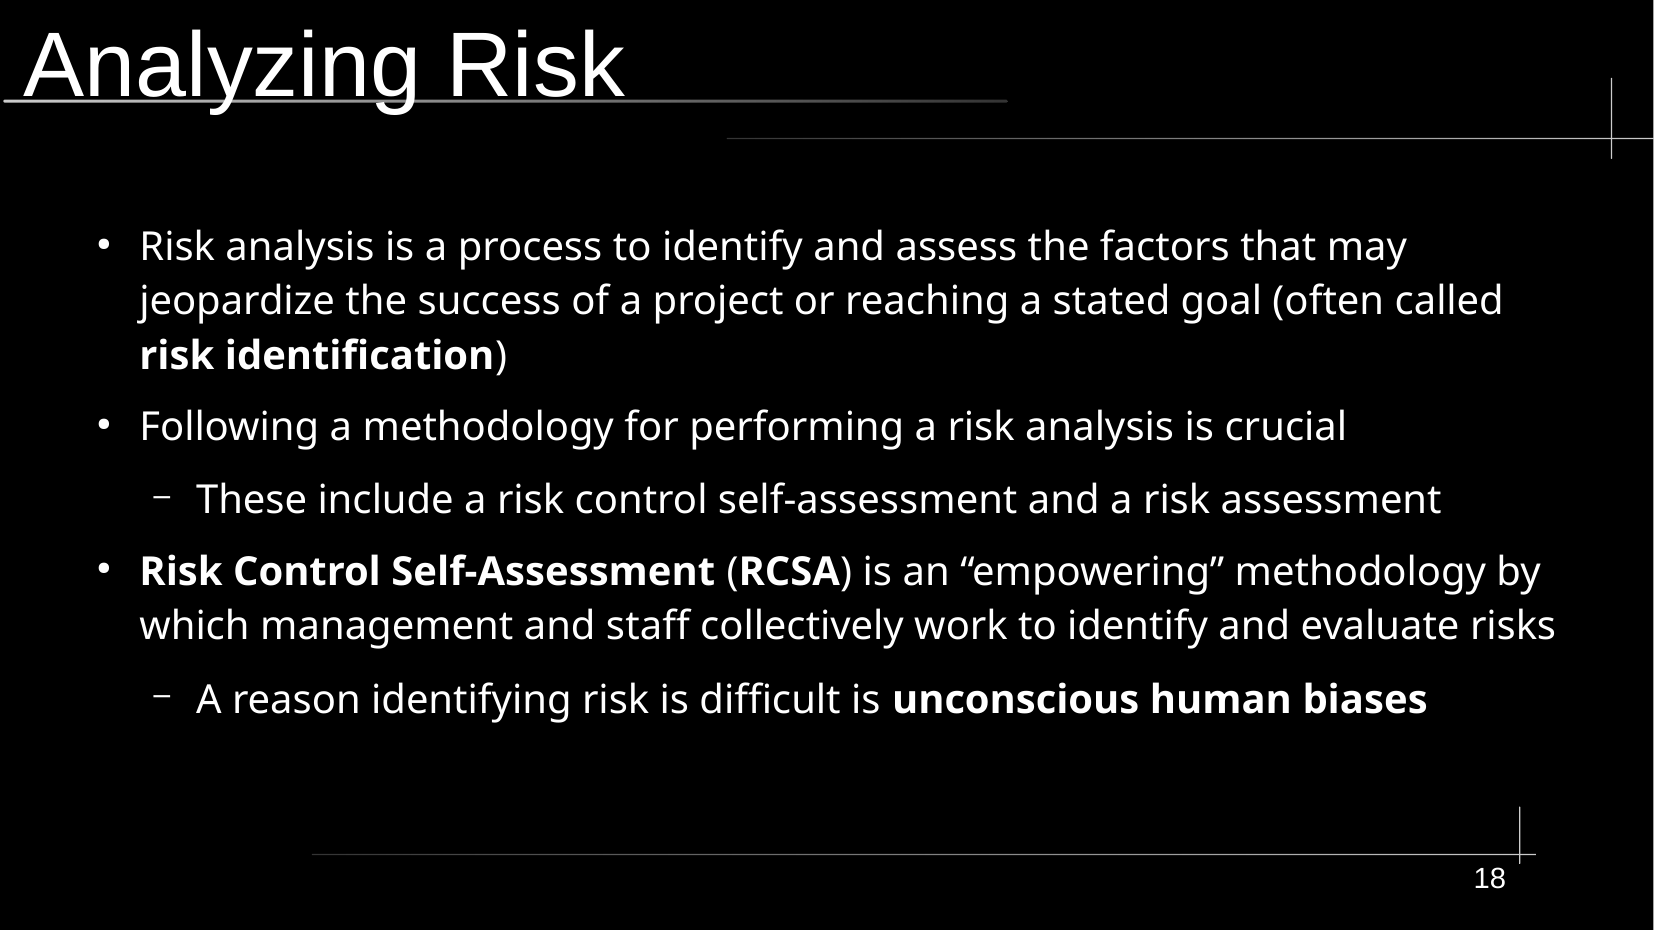

# Analyzing Risk
Risk analysis is a process to identify and assess the factors that may jeopardize the success of a project or reaching a stated goal (often called risk identification)
Following a methodology for performing a risk analysis is crucial
These include a risk control self-assessment and a risk assessment
Risk Control Self-Assessment (RCSA) is an “empowering” methodology by which management and staff collectively work to identify and evaluate risks
A reason identifying risk is difficult is unconscious human biases
18